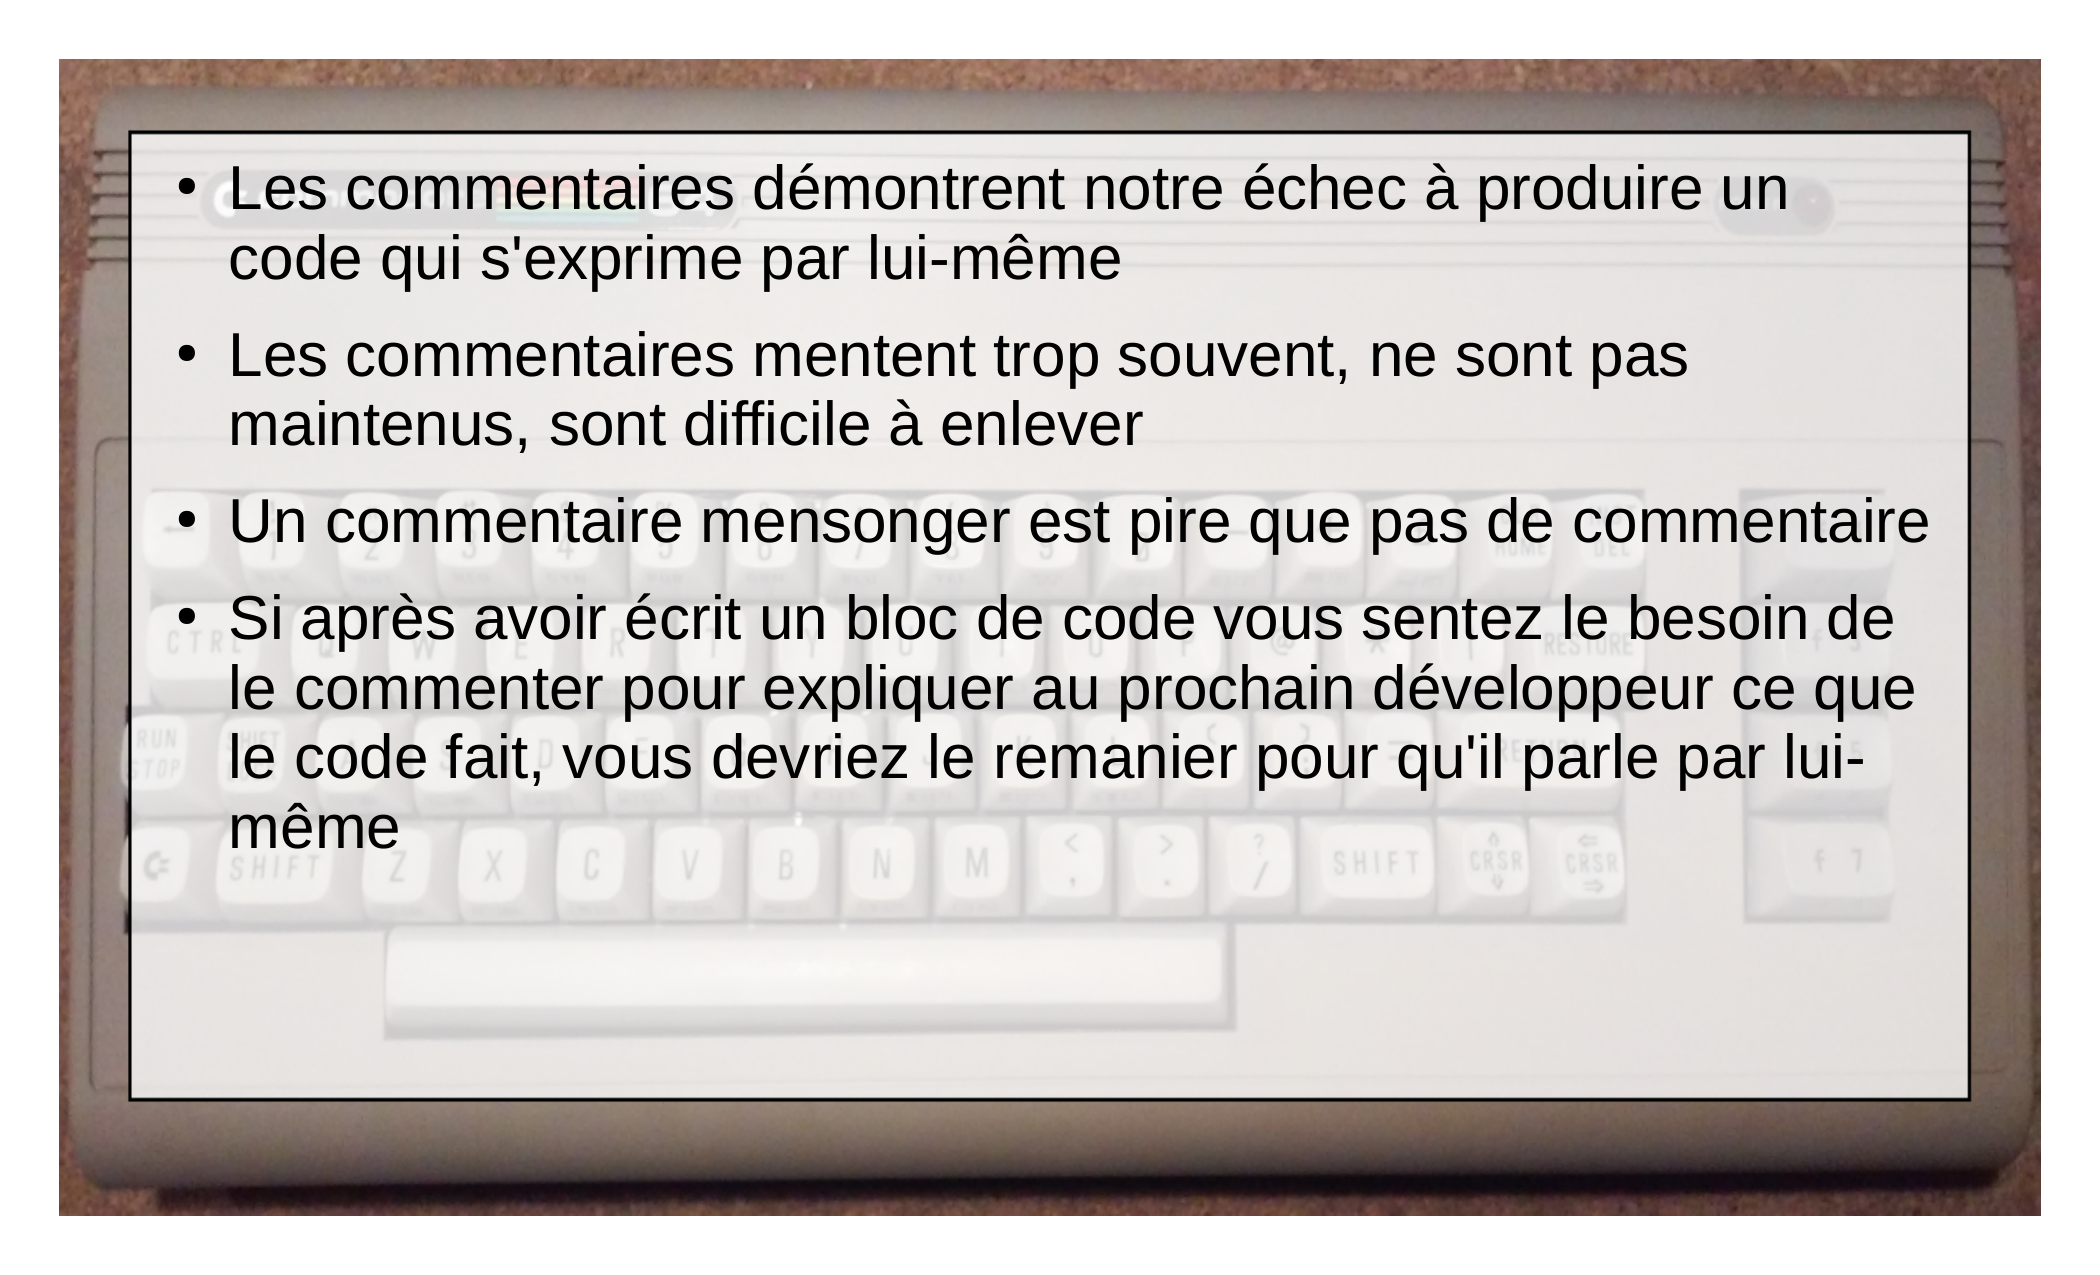

# Les commentaires démontrent notre échec à produire un code qui s'exprime par lui-même
Les commentaires mentent trop souvent, ne sont pas maintenus, sont difficile à enlever
Un commentaire mensonger est pire que pas de commentaire
Si après avoir écrit un bloc de code vous sentez le besoin de le commenter pour expliquer au prochain développeur ce que le code fait, vous devriez le remanier pour qu'il parle par lui-même